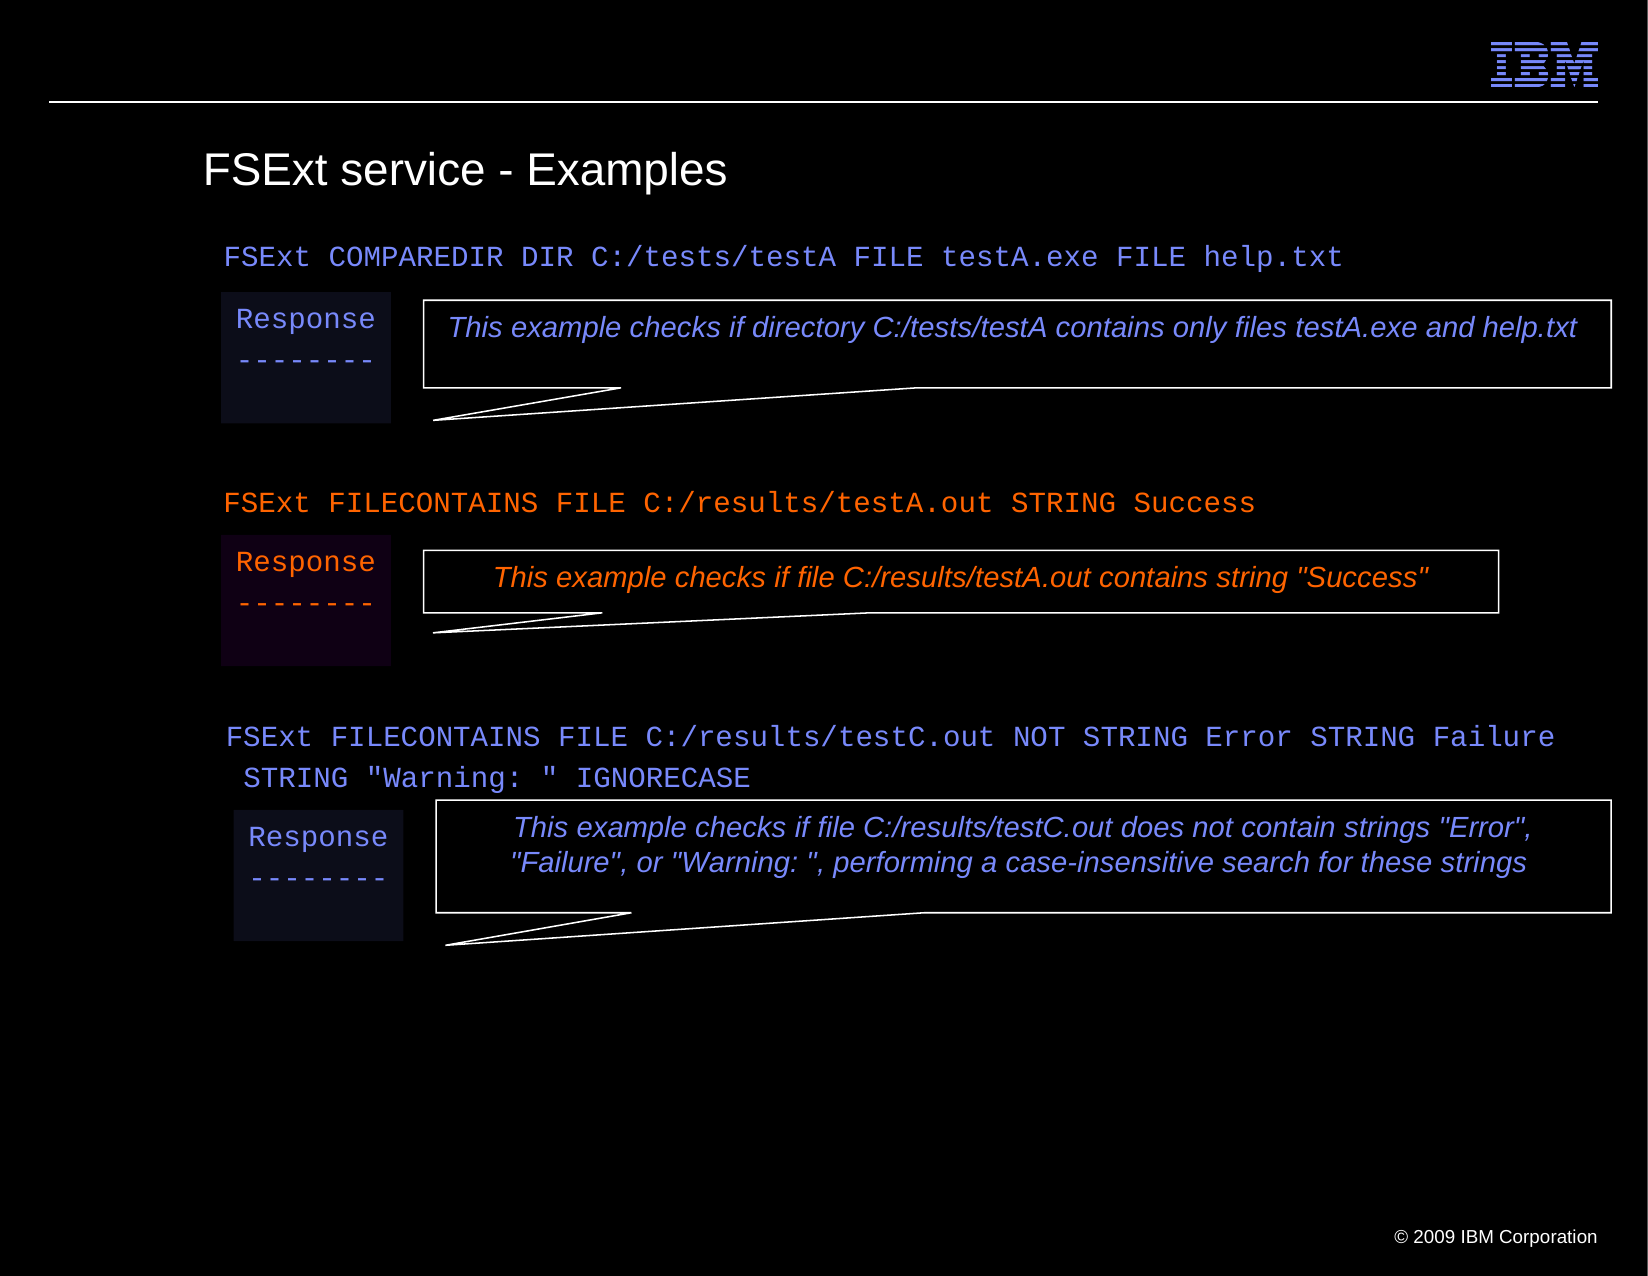

# FSExt service - Examples
FSExt COMPAREDIR DIR C:/tests/testA FILE testA.exe FILE help.txt
Response
--------
This example checks if directory C:/tests/testA contains only files testA.exe and help.txt
FSExt FILECONTAINS FILE C:/results/testA.out STRING Success
Response
--------
This example checks if file C:/results/testA.out contains string "Success"
FSExt FILECONTAINS FILE C:/results/testC.out NOT STRING Error STRING Failure
 STRING "Warning: " IGNORECASE
This example checks if file C:/results/testC.out does not contain strings "Error", "Failure", or "Warning: ", performing a case-insensitive search for these strings
Response
--------